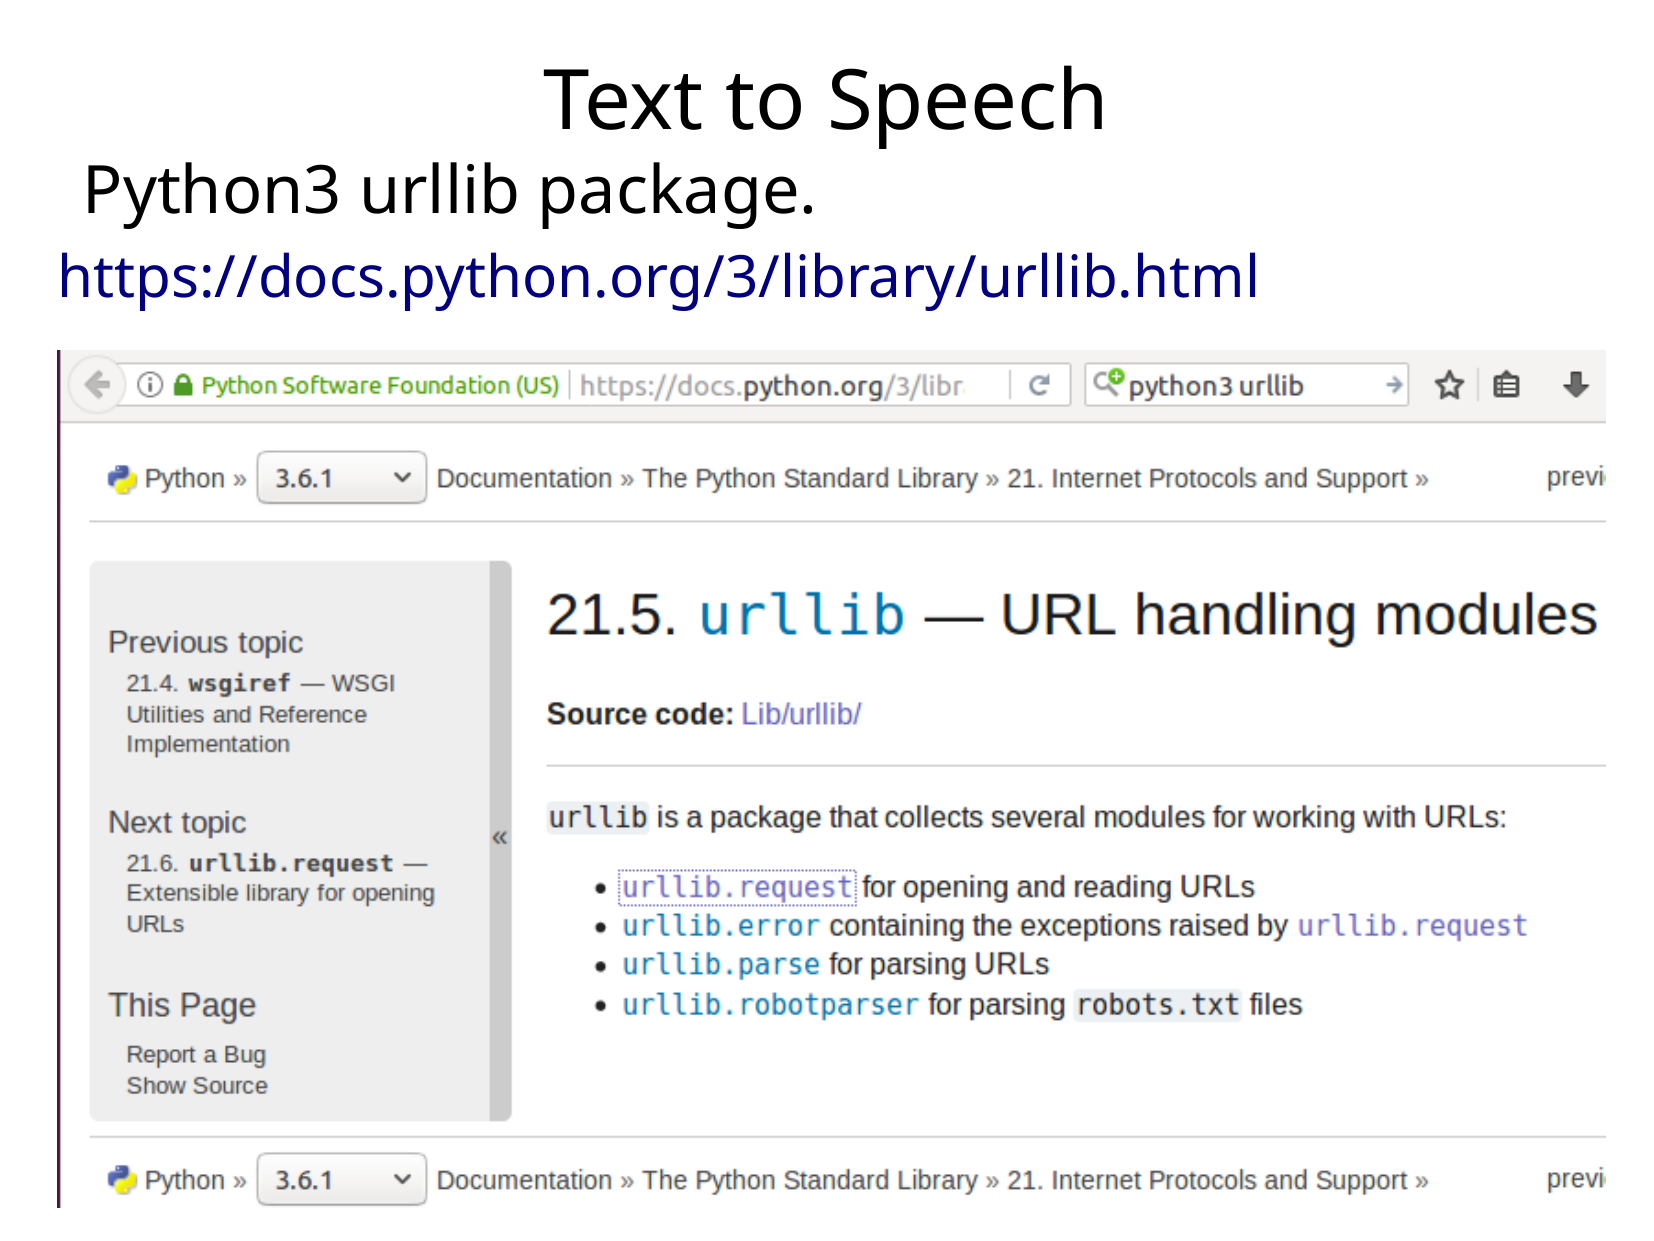

# Text to Speech
Python3 urllib package.
https://docs.python.org/3/library/urllib.html